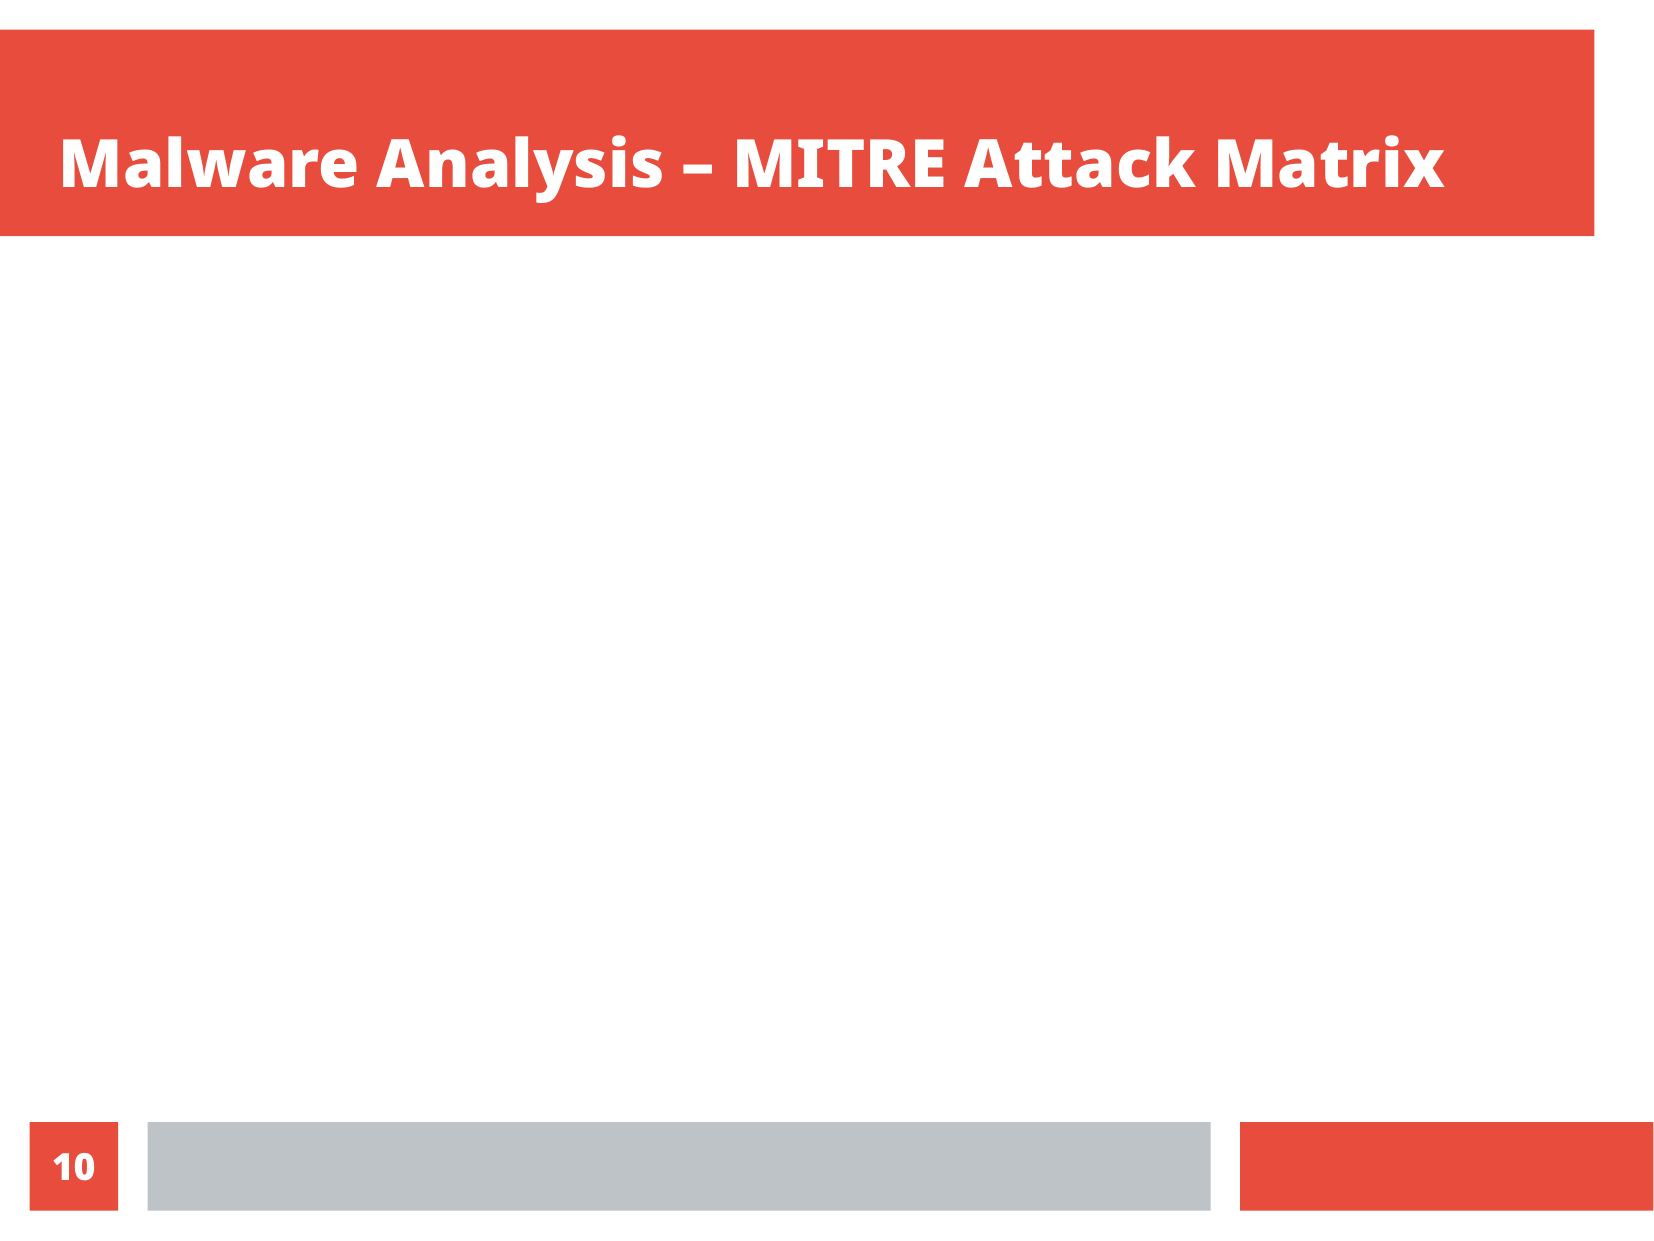

# Malware Analysis – MITRE Attack Matrix
10